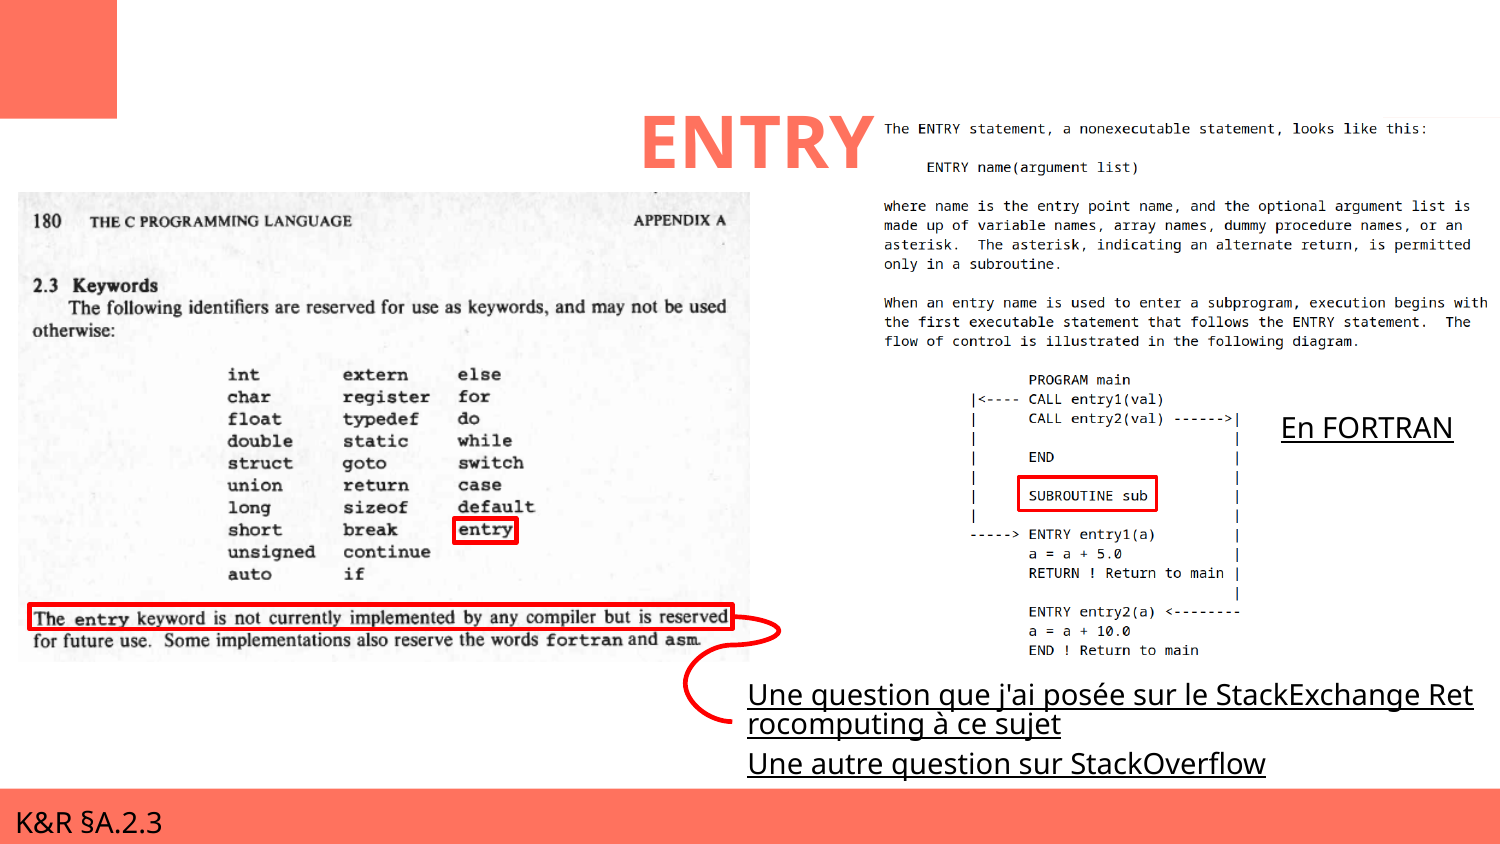

# ENTRY
En FORTRAN
Une question que j'ai posée sur le StackExchange Retrocomputing à ce sujet
Une autre question sur StackOverflow
K&R §A.2.3